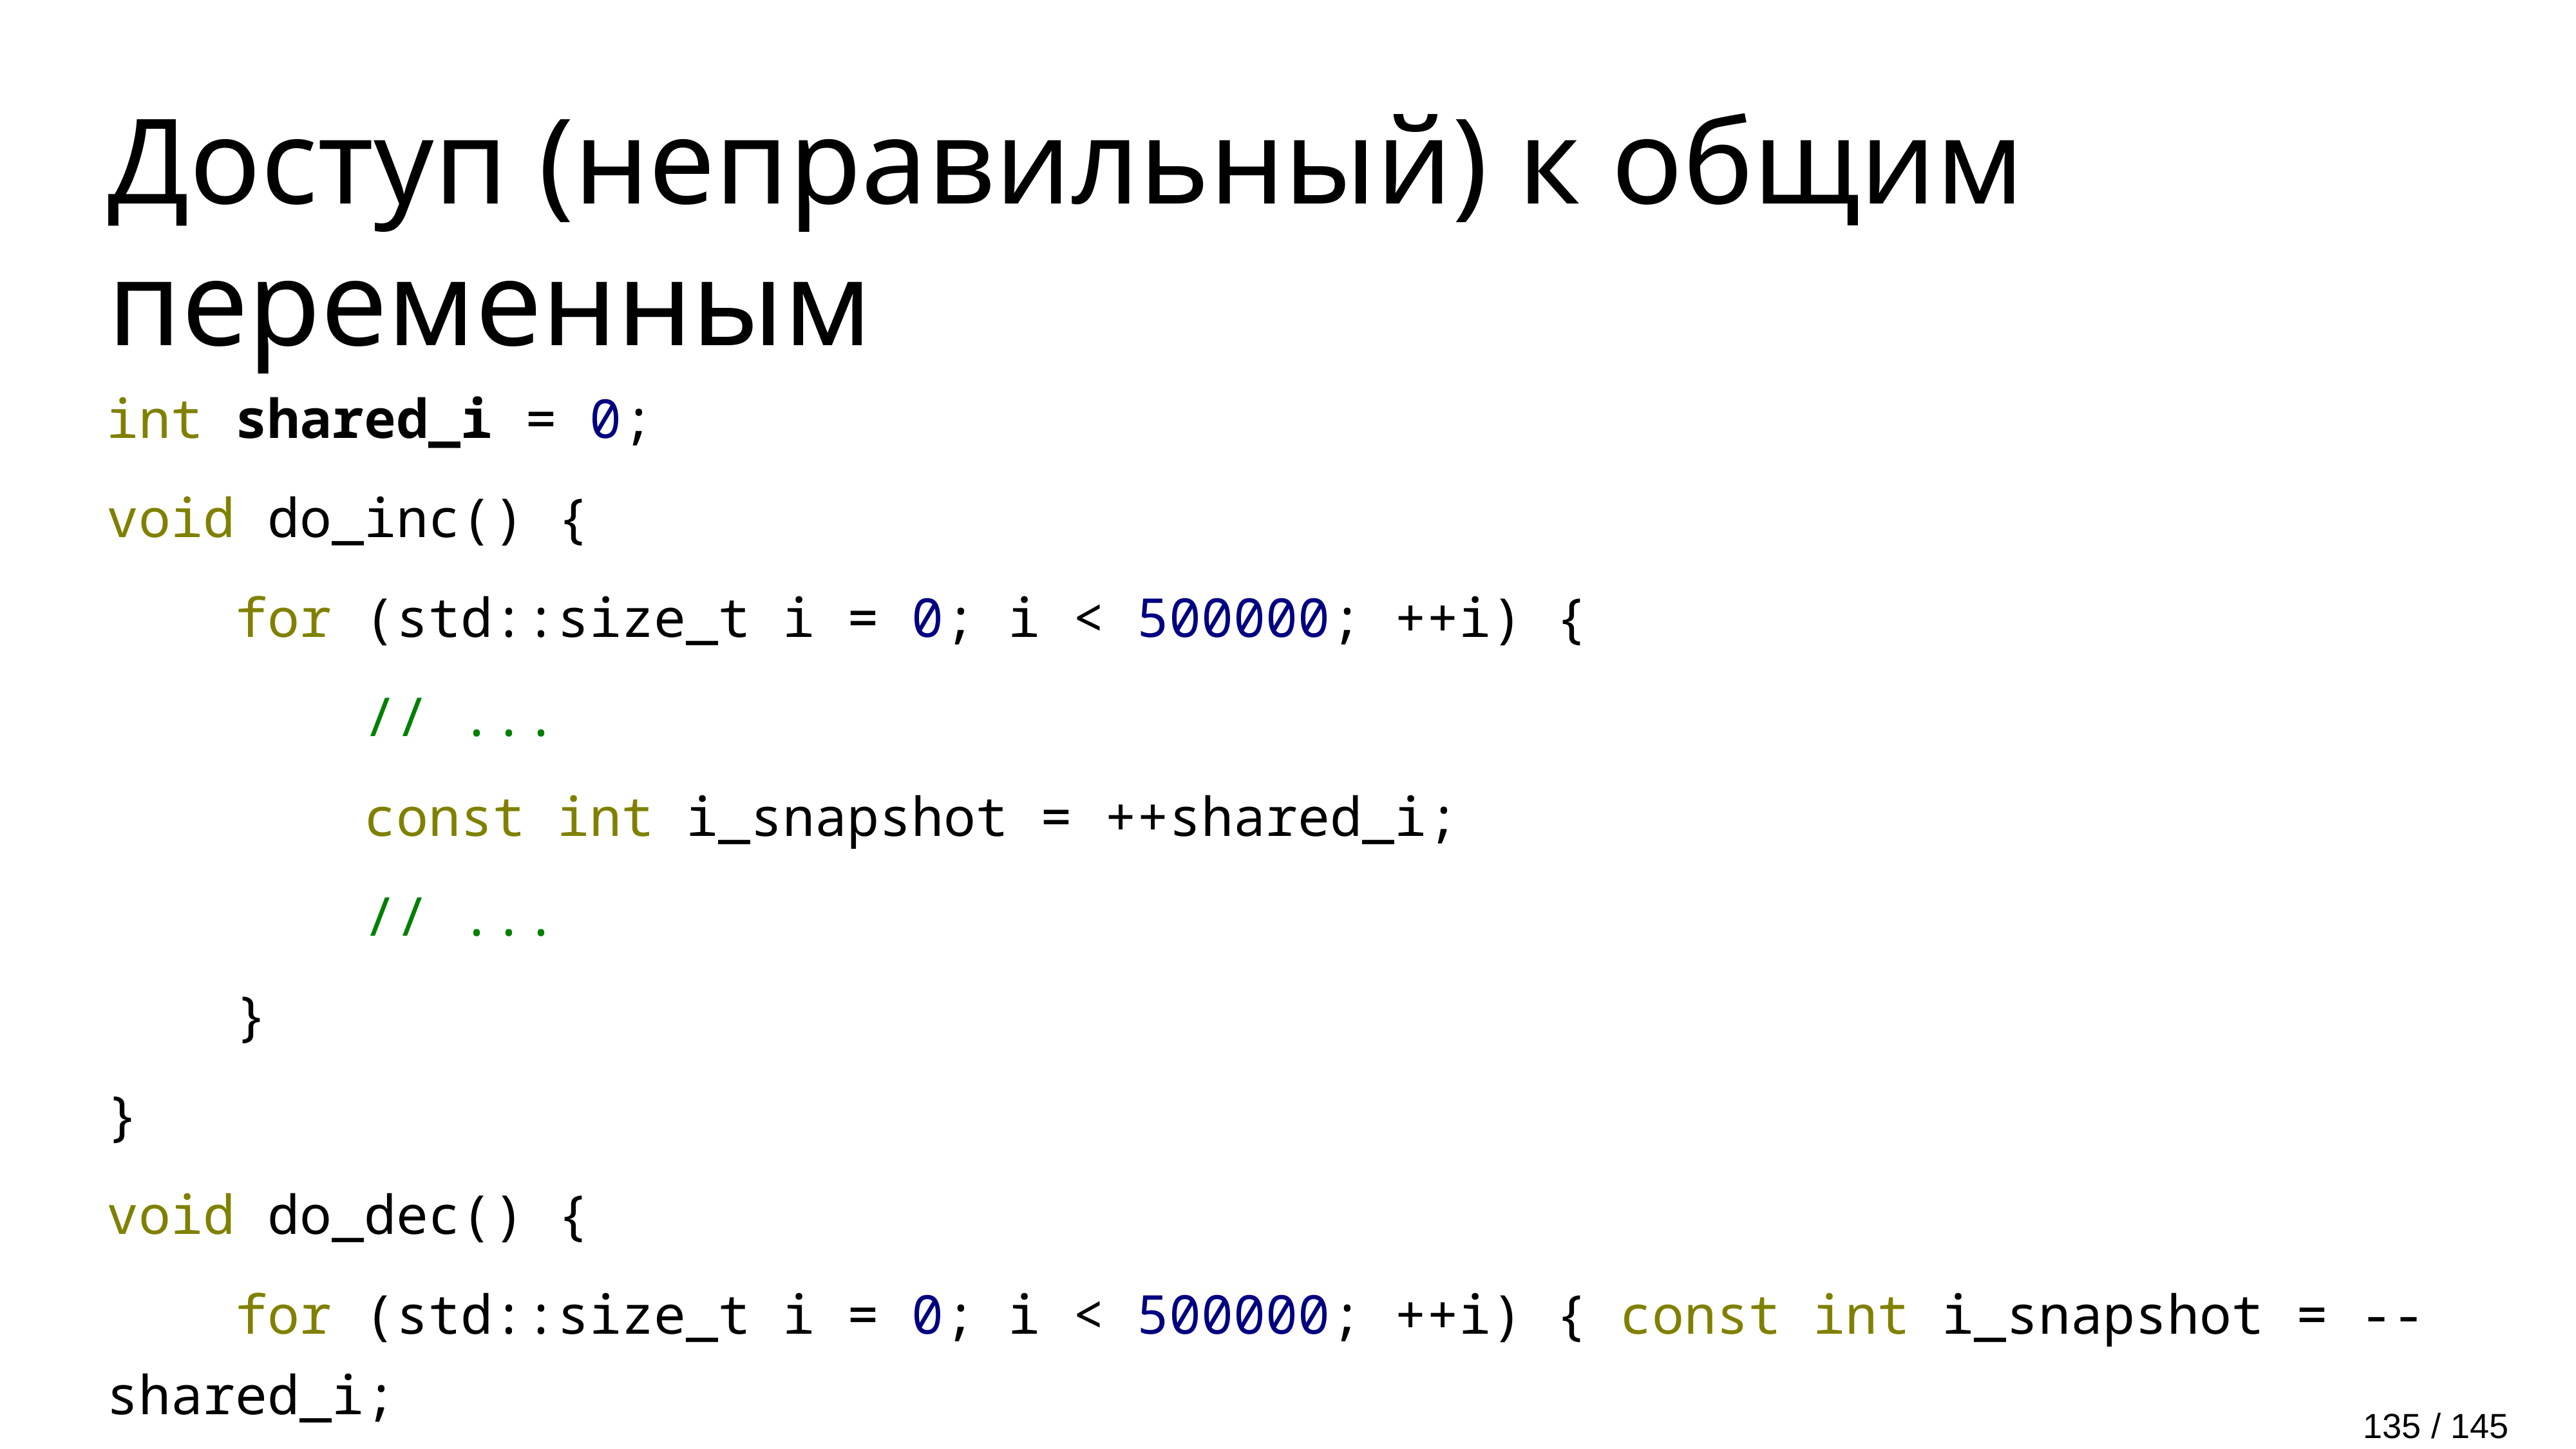

# Доступ (неправильный) к общим переменным
int shared_i = 0;
void do_inc() {
 for (std::size_t i = 0; i < 500000; ++i) {
 // ...
 const int i_snapshot = ++shared_i;
 // ...
 }
}
void do_dec() {
 for (std::size_t i = 0; i < 500000; ++i) { const int i_snapshot = --shared_i;
 }
}